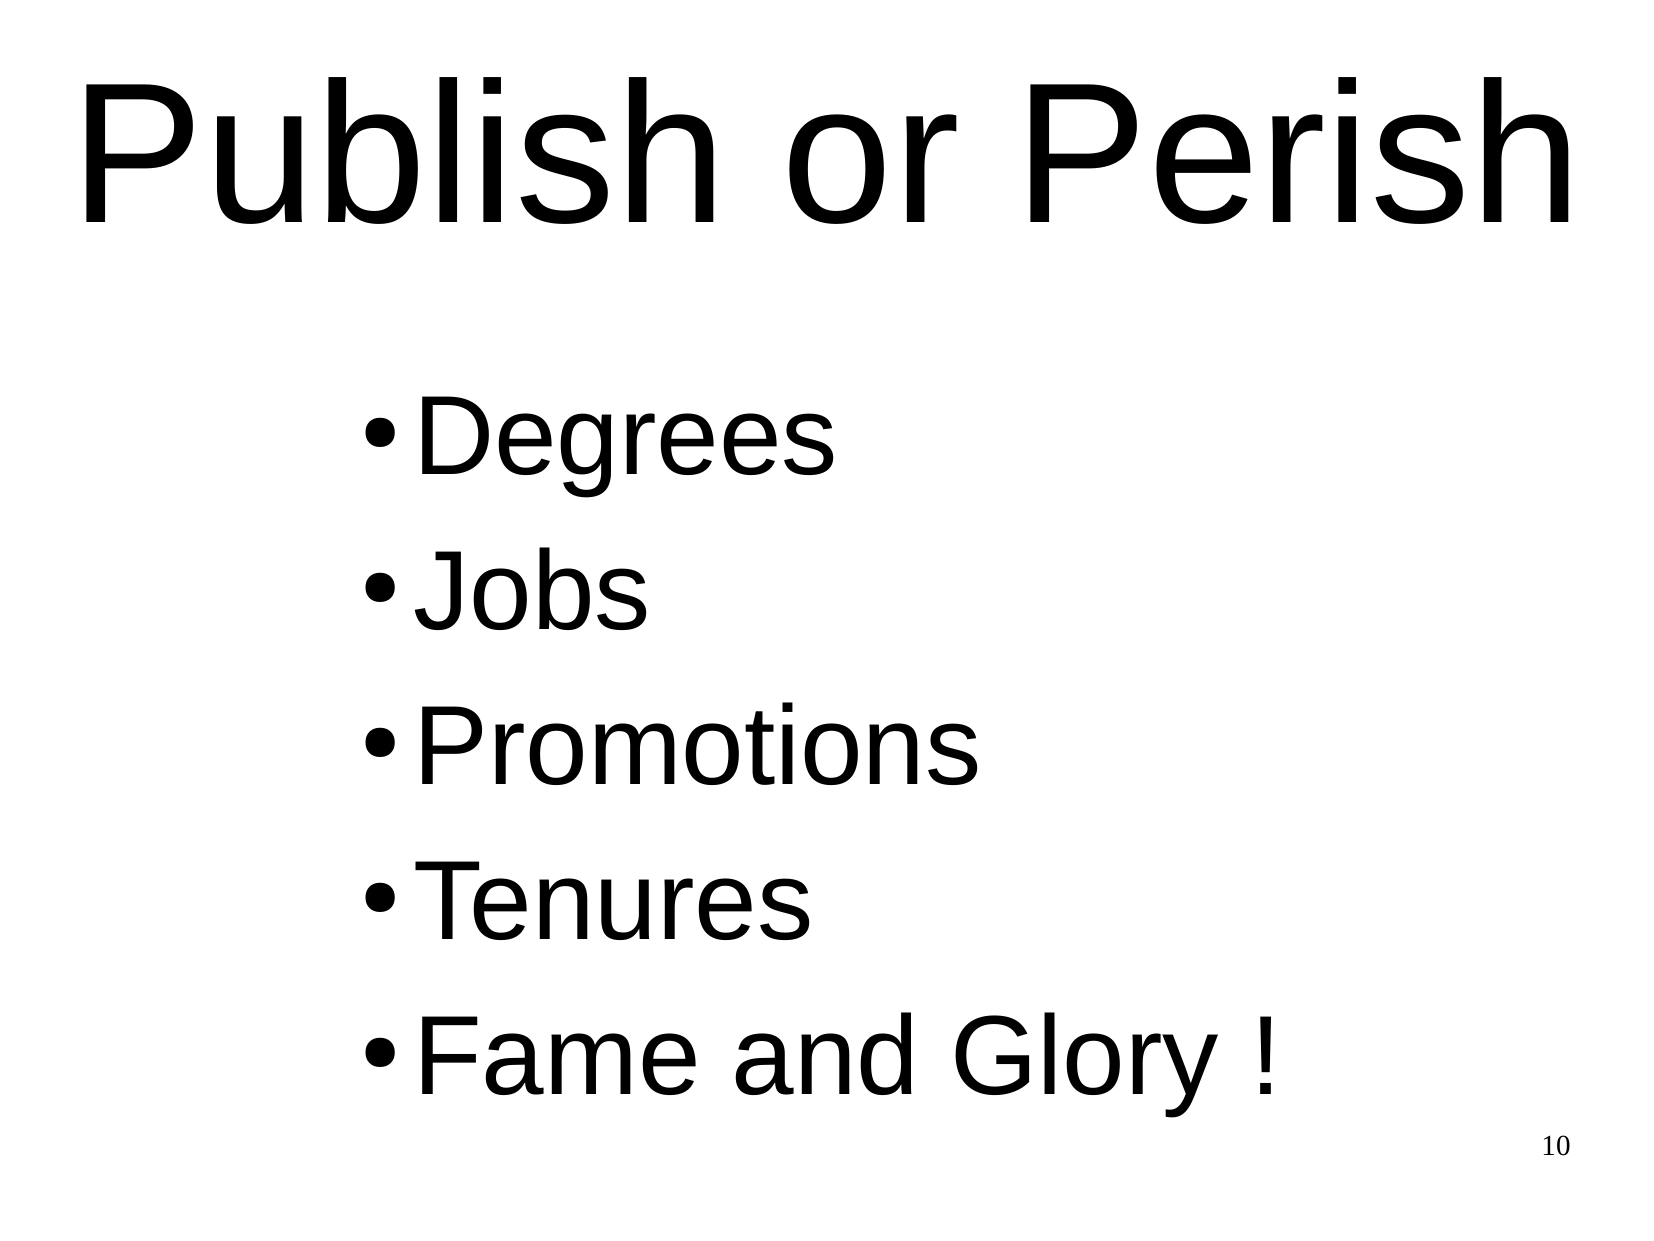

# Publish or Perish
Degrees
Jobs
Promotions
Tenures
Fame and Glory !
10